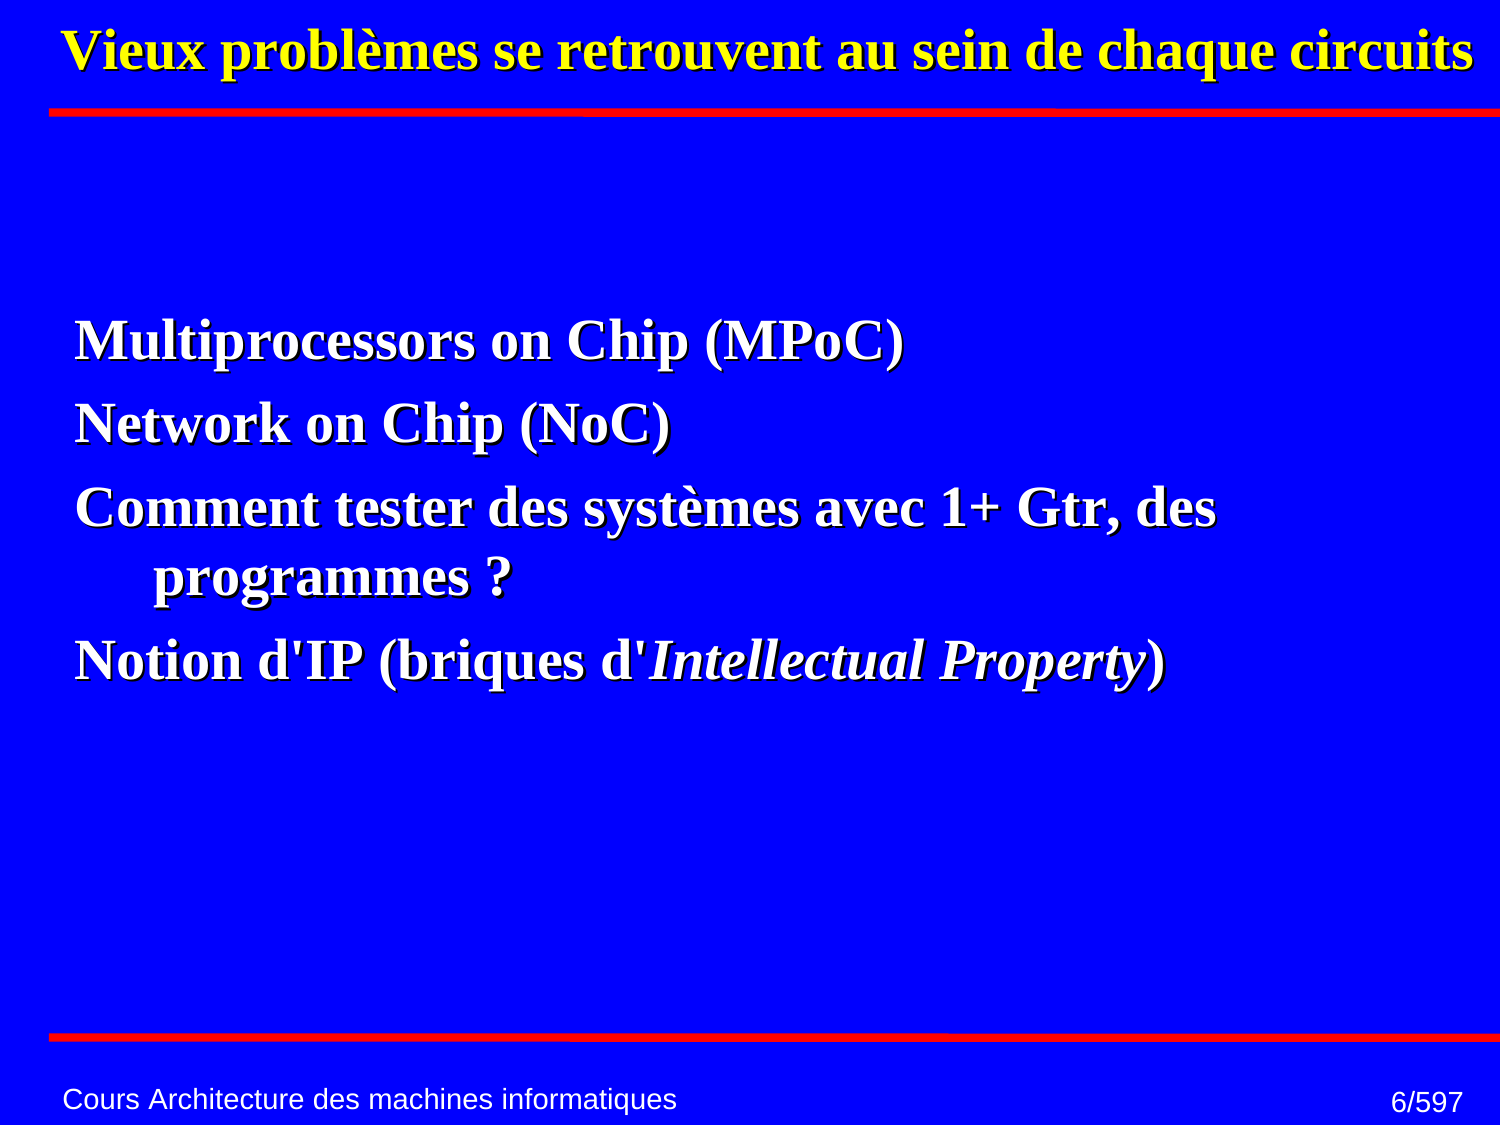

# Vieux problèmes se retrouvent au sein de chaque circuits
Multiprocessors on Chip (MPoC)
Network on Chip (NoC)
Comment tester des systèmes avec 1+ Gtr, des programmes ?
Notion d'IP (briques d'Intellectual Property)